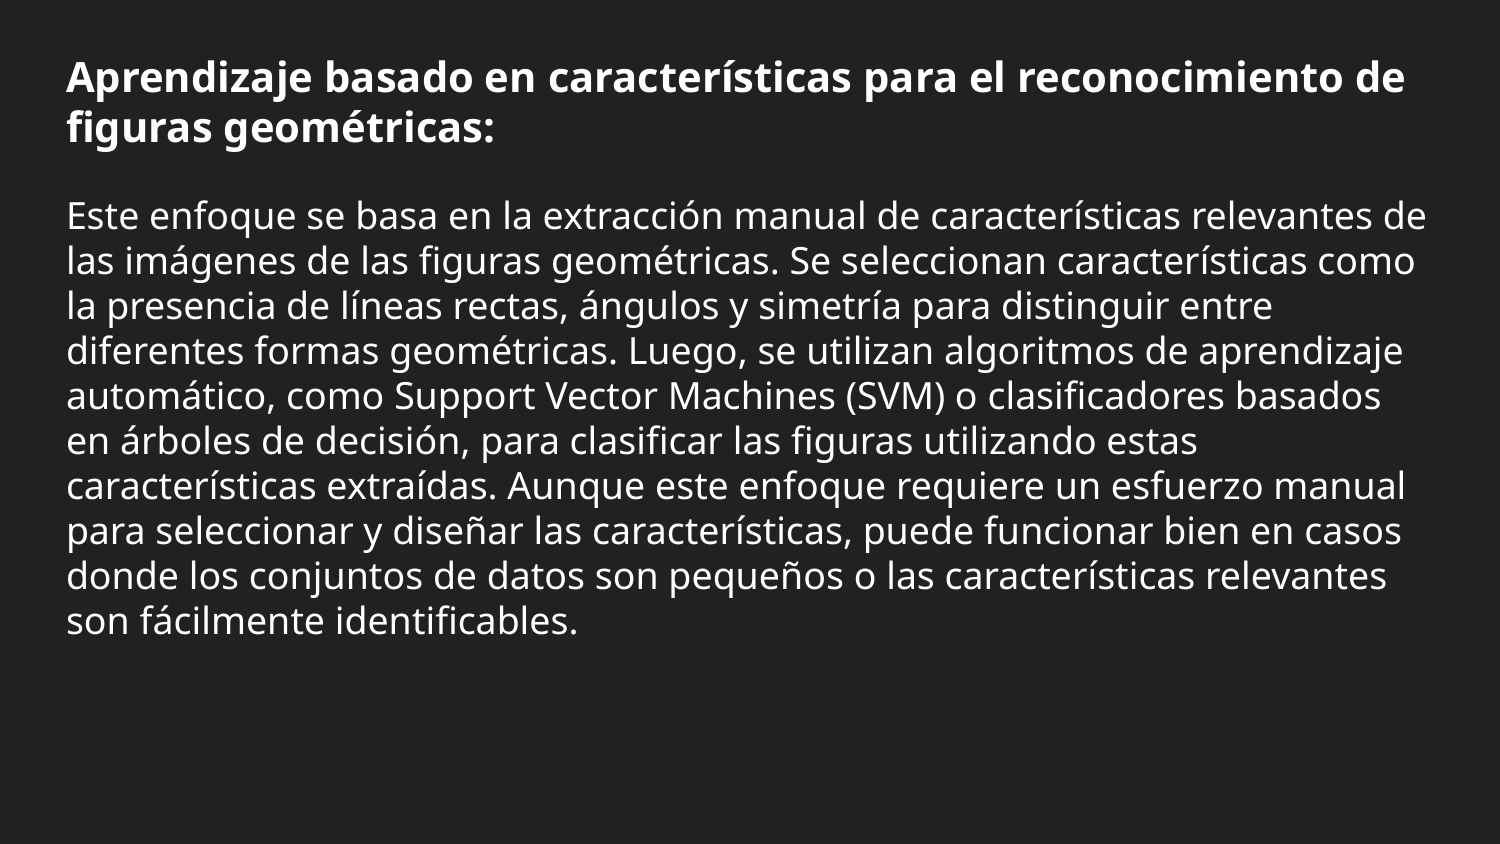

# Aprendizaje basado en características para el reconocimiento de figuras geométricas:
Este enfoque se basa en la extracción manual de características relevantes de las imágenes de las figuras geométricas. Se seleccionan características como la presencia de líneas rectas, ángulos y simetría para distinguir entre diferentes formas geométricas. Luego, se utilizan algoritmos de aprendizaje automático, como Support Vector Machines (SVM) o clasificadores basados en árboles de decisión, para clasificar las figuras utilizando estas características extraídas. Aunque este enfoque requiere un esfuerzo manual para seleccionar y diseñar las características, puede funcionar bien en casos donde los conjuntos de datos son pequeños o las características relevantes son fácilmente identificables.